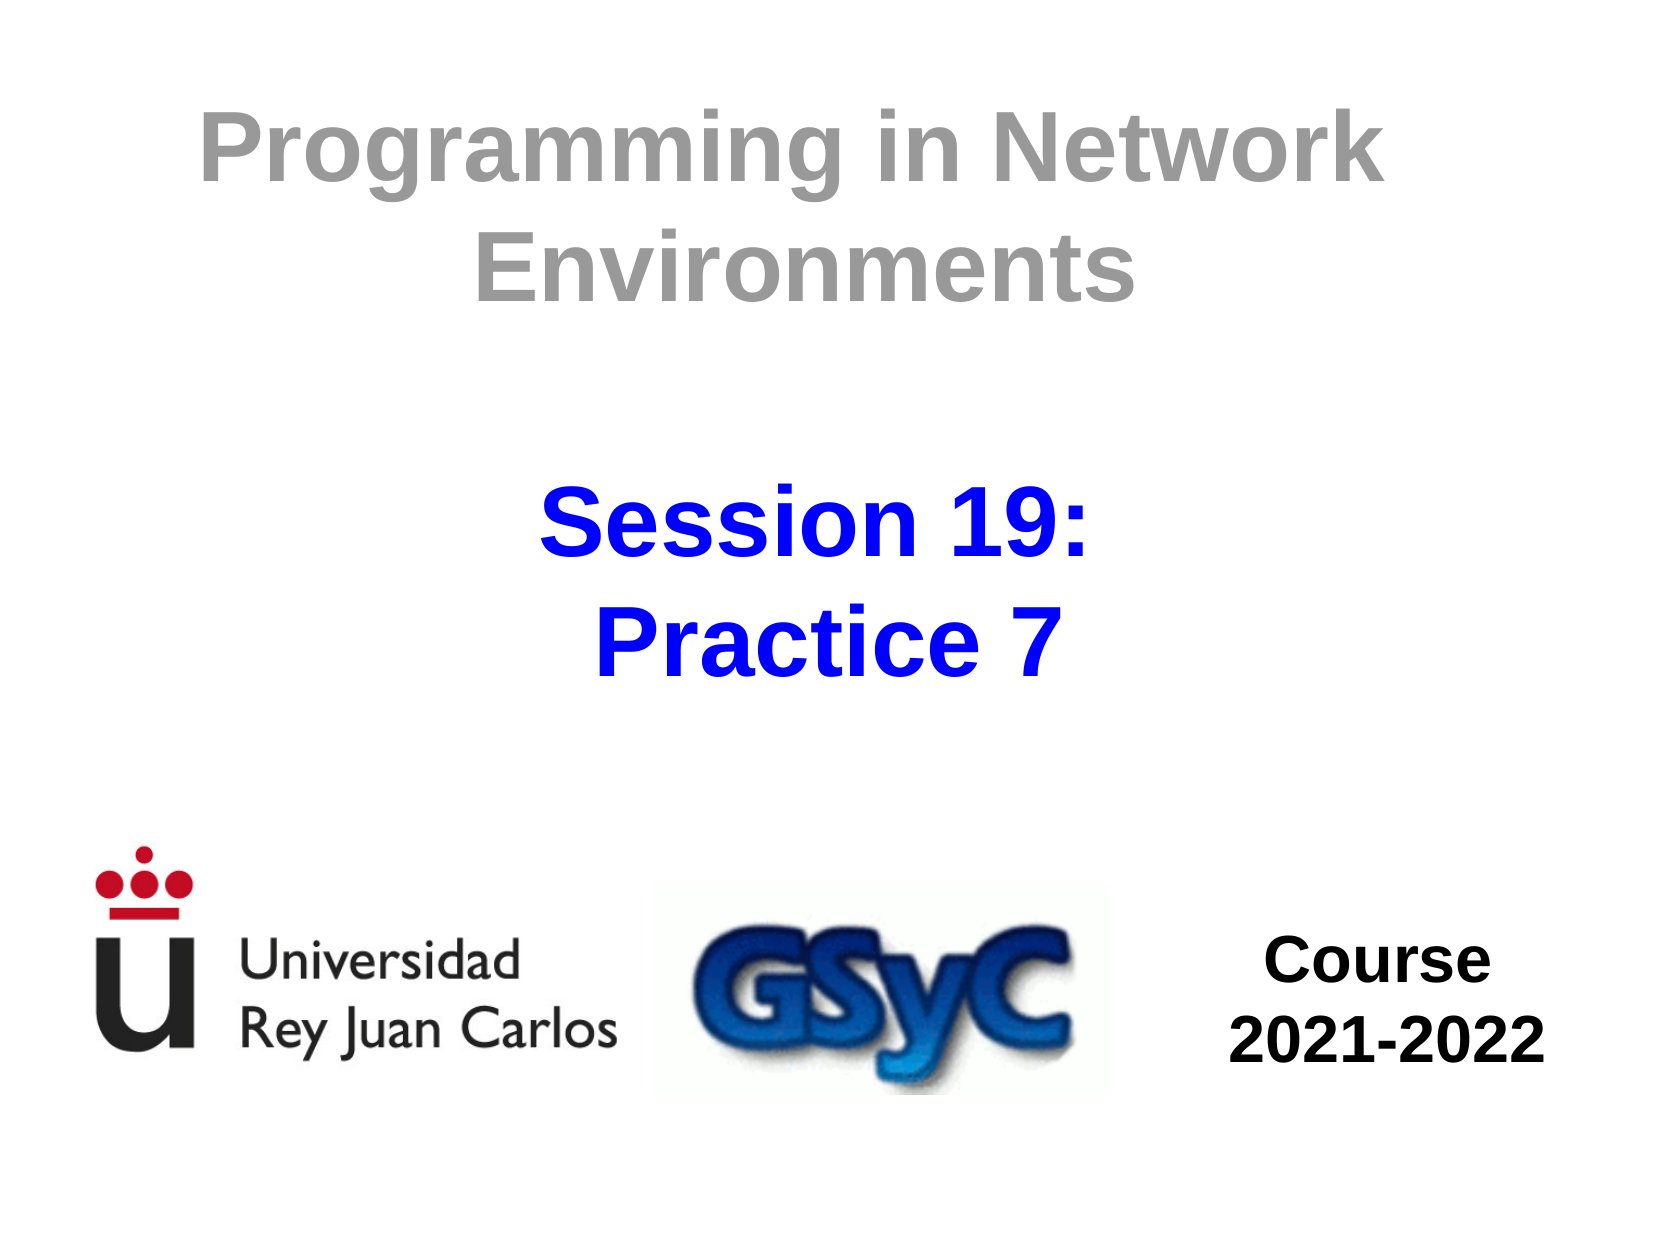

# Programming in Network Environments
Session 19:
Practice 7
Course
2021-2022